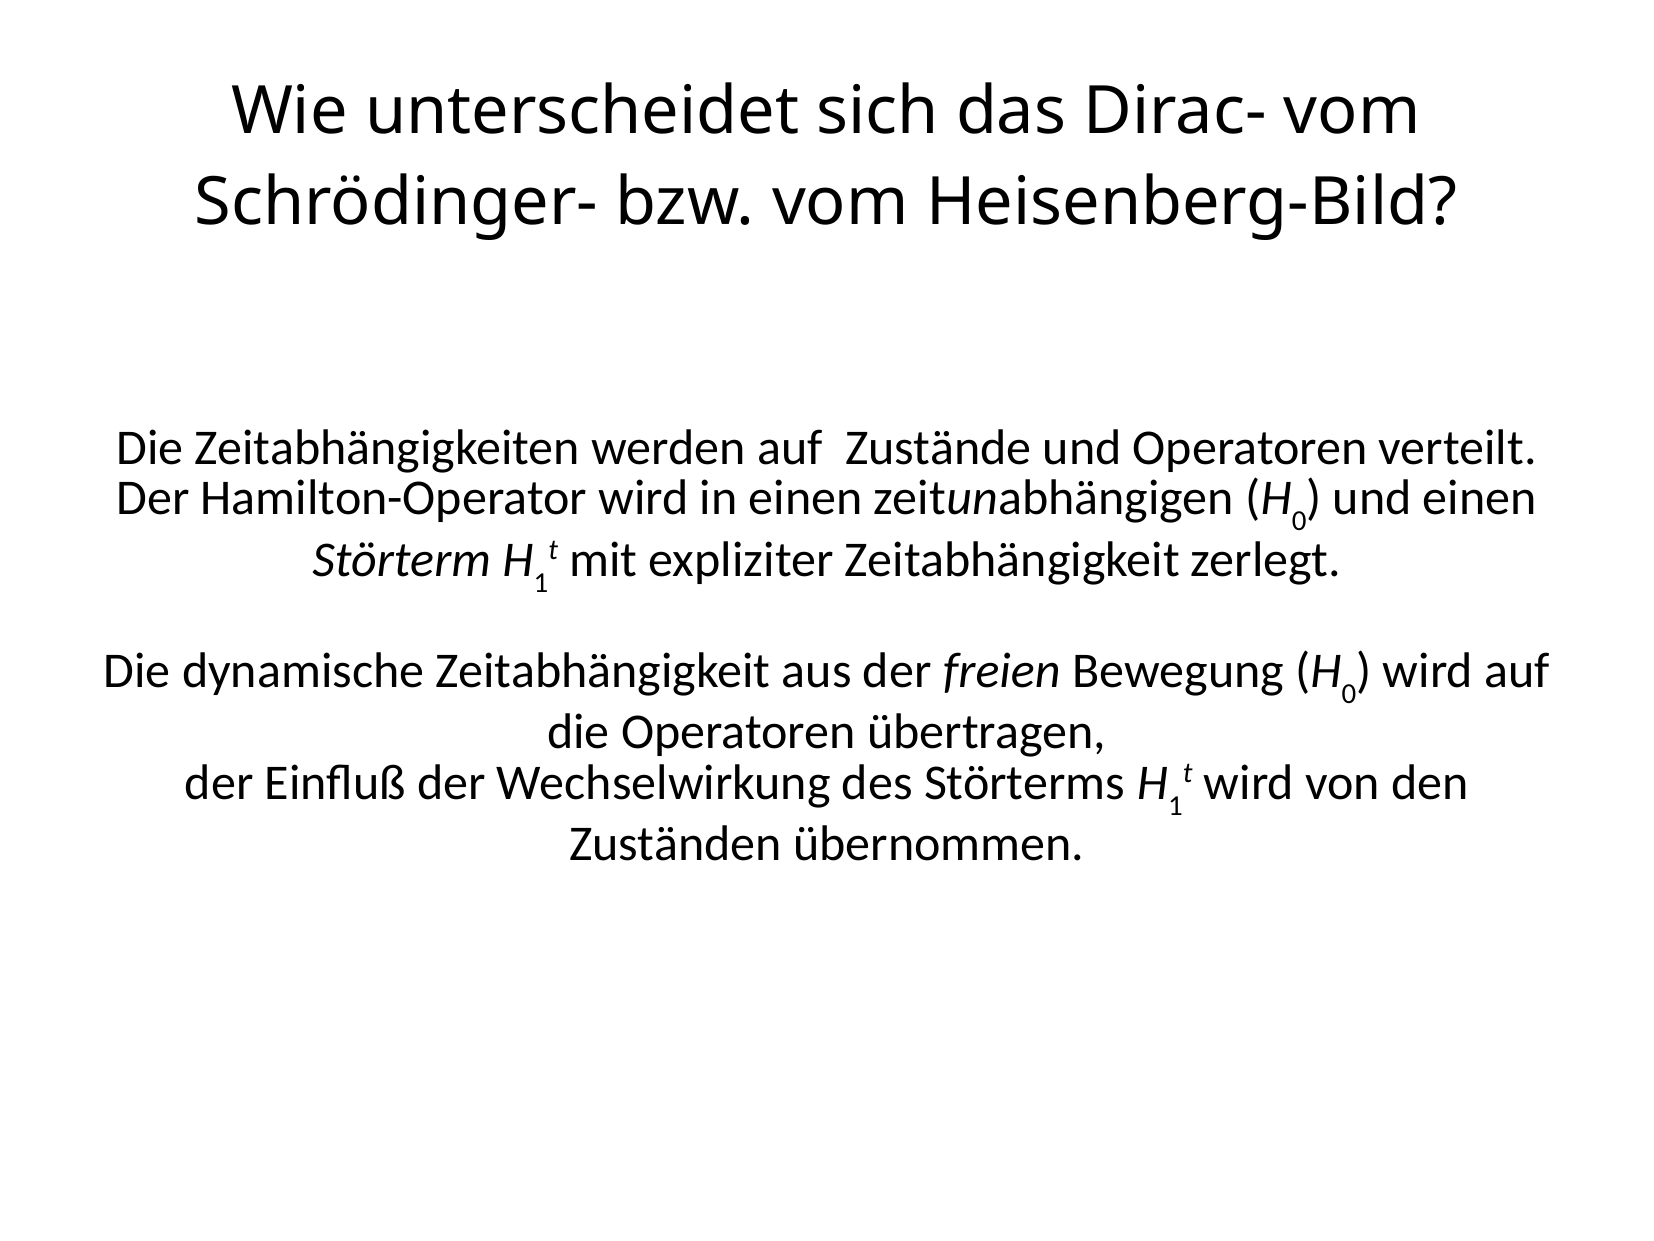

# Wie unterscheidet sich das Dirac- vom Schrödinger- bzw. vom Heisenberg-Bild?
Die Zeitabhängigkeiten werden auf Zustände und Operatoren verteilt.
Der Hamilton-Operator wird in einen zeitunabhängigen (H0) und einen Störterm H1t mit expliziter Zeitabhängigkeit zerlegt.
Die dynamische Zeitabhängigkeit aus der freien Bewegung (H0) wird auf die Operatoren übertragen,
der Einfluß der Wechselwirkung des Störterms H1t wird von den Zuständen übernommen.